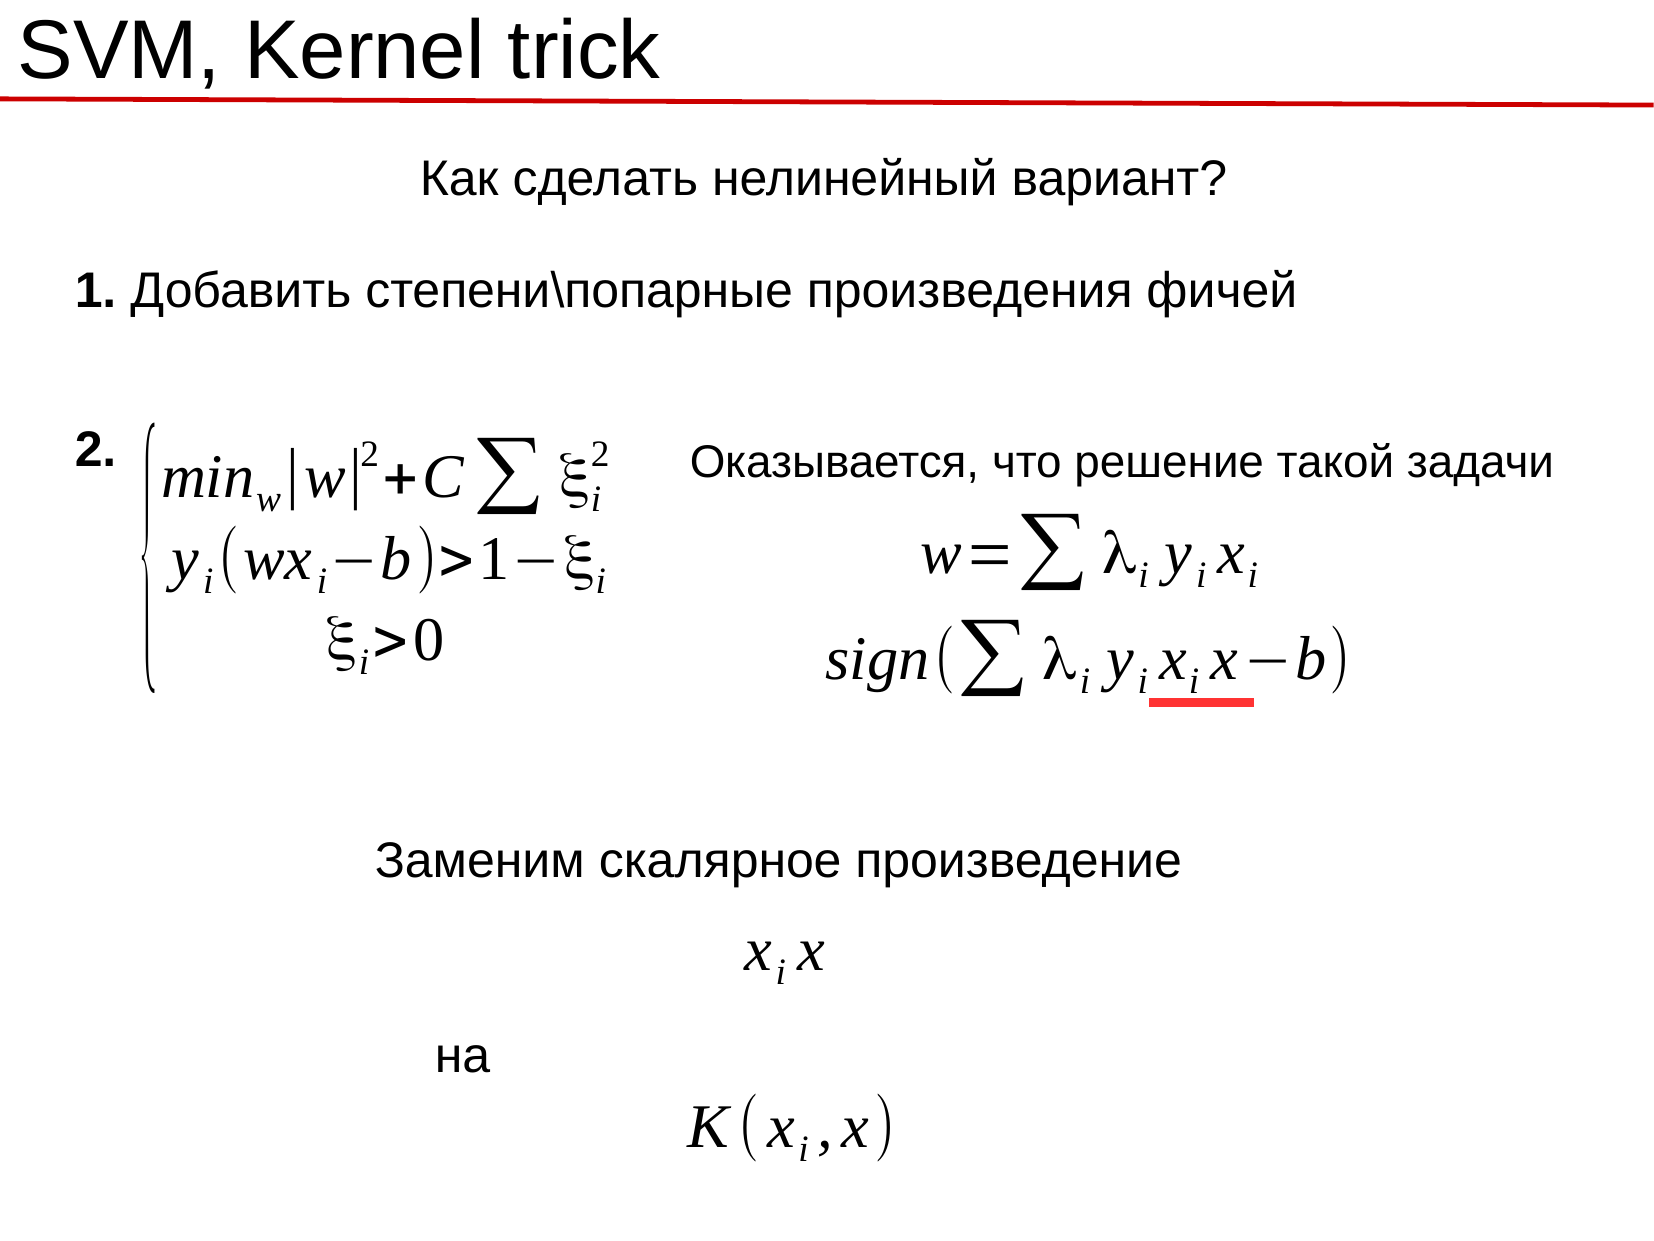

# SVM, Kernel trick
Как сделать нелинейный вариант?
1. Добавить степени\попарные произведения фичей
2.
Оказывается, что решение такой задачи
Заменим скалярное произведение
на